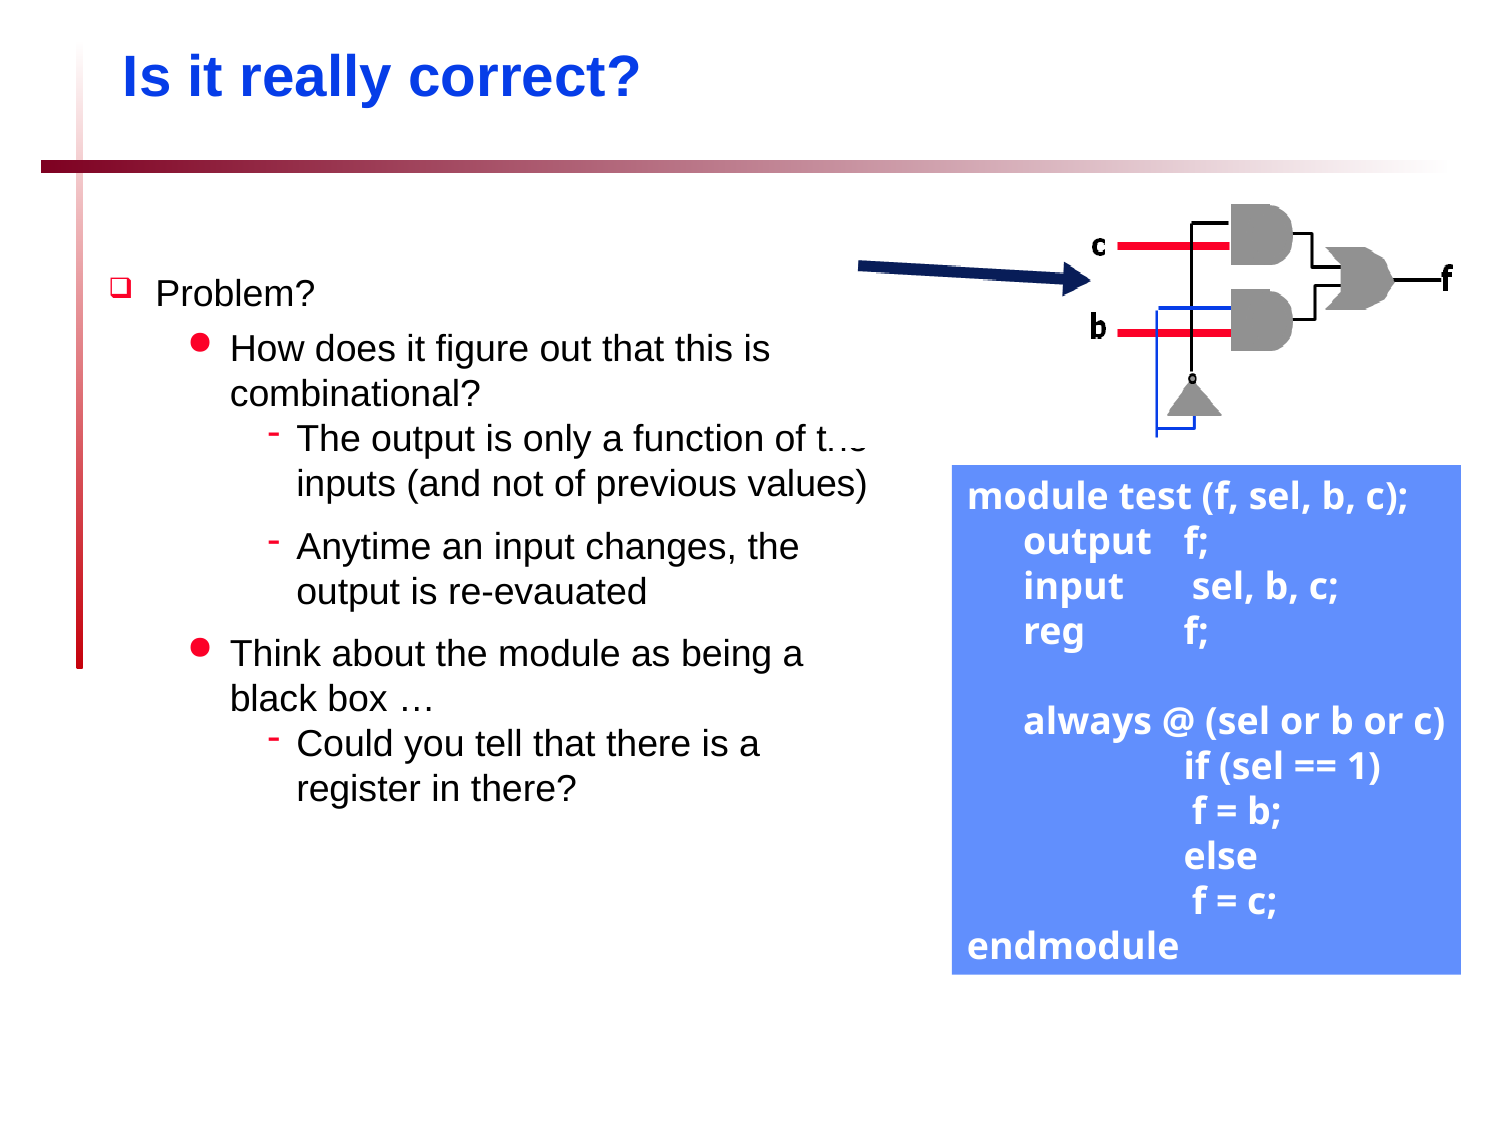

# Is it really correct?
Problem?
How does it figure out that this is combinational?
The output is only a function of the inputs (and not of previous values)
Anytime an input changes, the output is re-evauated
Think about the module as being a black box …
Could you tell that there is a register in there?
module test (f, sel, b, c);
	output 	f;
	input 		sel, b, c;
	reg		f;
	always @ (sel or b or c)
			if (sel == 1)
				f = b;
			else
				f = c;
endmodule